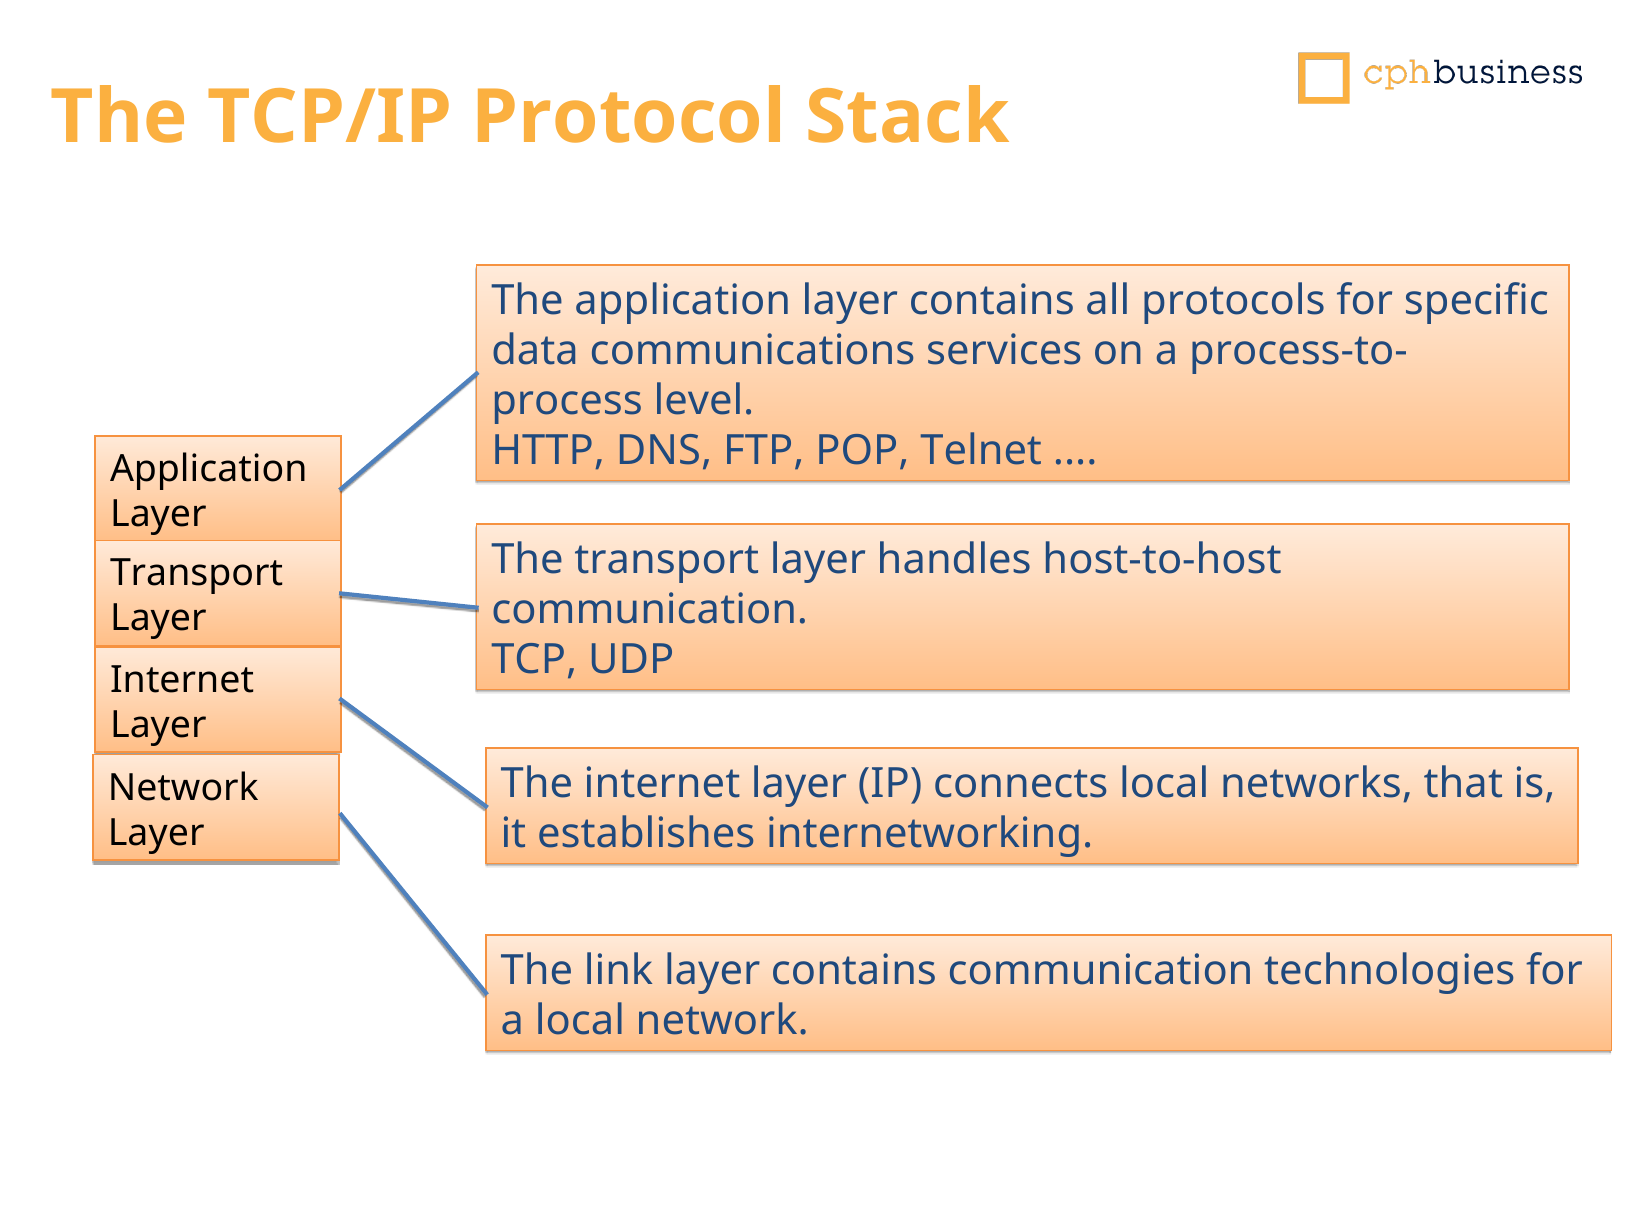

The TCP/IP Protocol Stack
The application layer contains all protocols for specific data communications services on a process-to-process level.
HTTP, DNS, FTP, POP, Telnet ....
Application Layer
The transport layer handles host-to-host communication.
TCP, UDP
Transport
Layer
Internet
Layer
The internet layer (IP) connects local networks, that is, it establishes internetworking.
Network Layer
The link layer contains communication technologies for a local network.